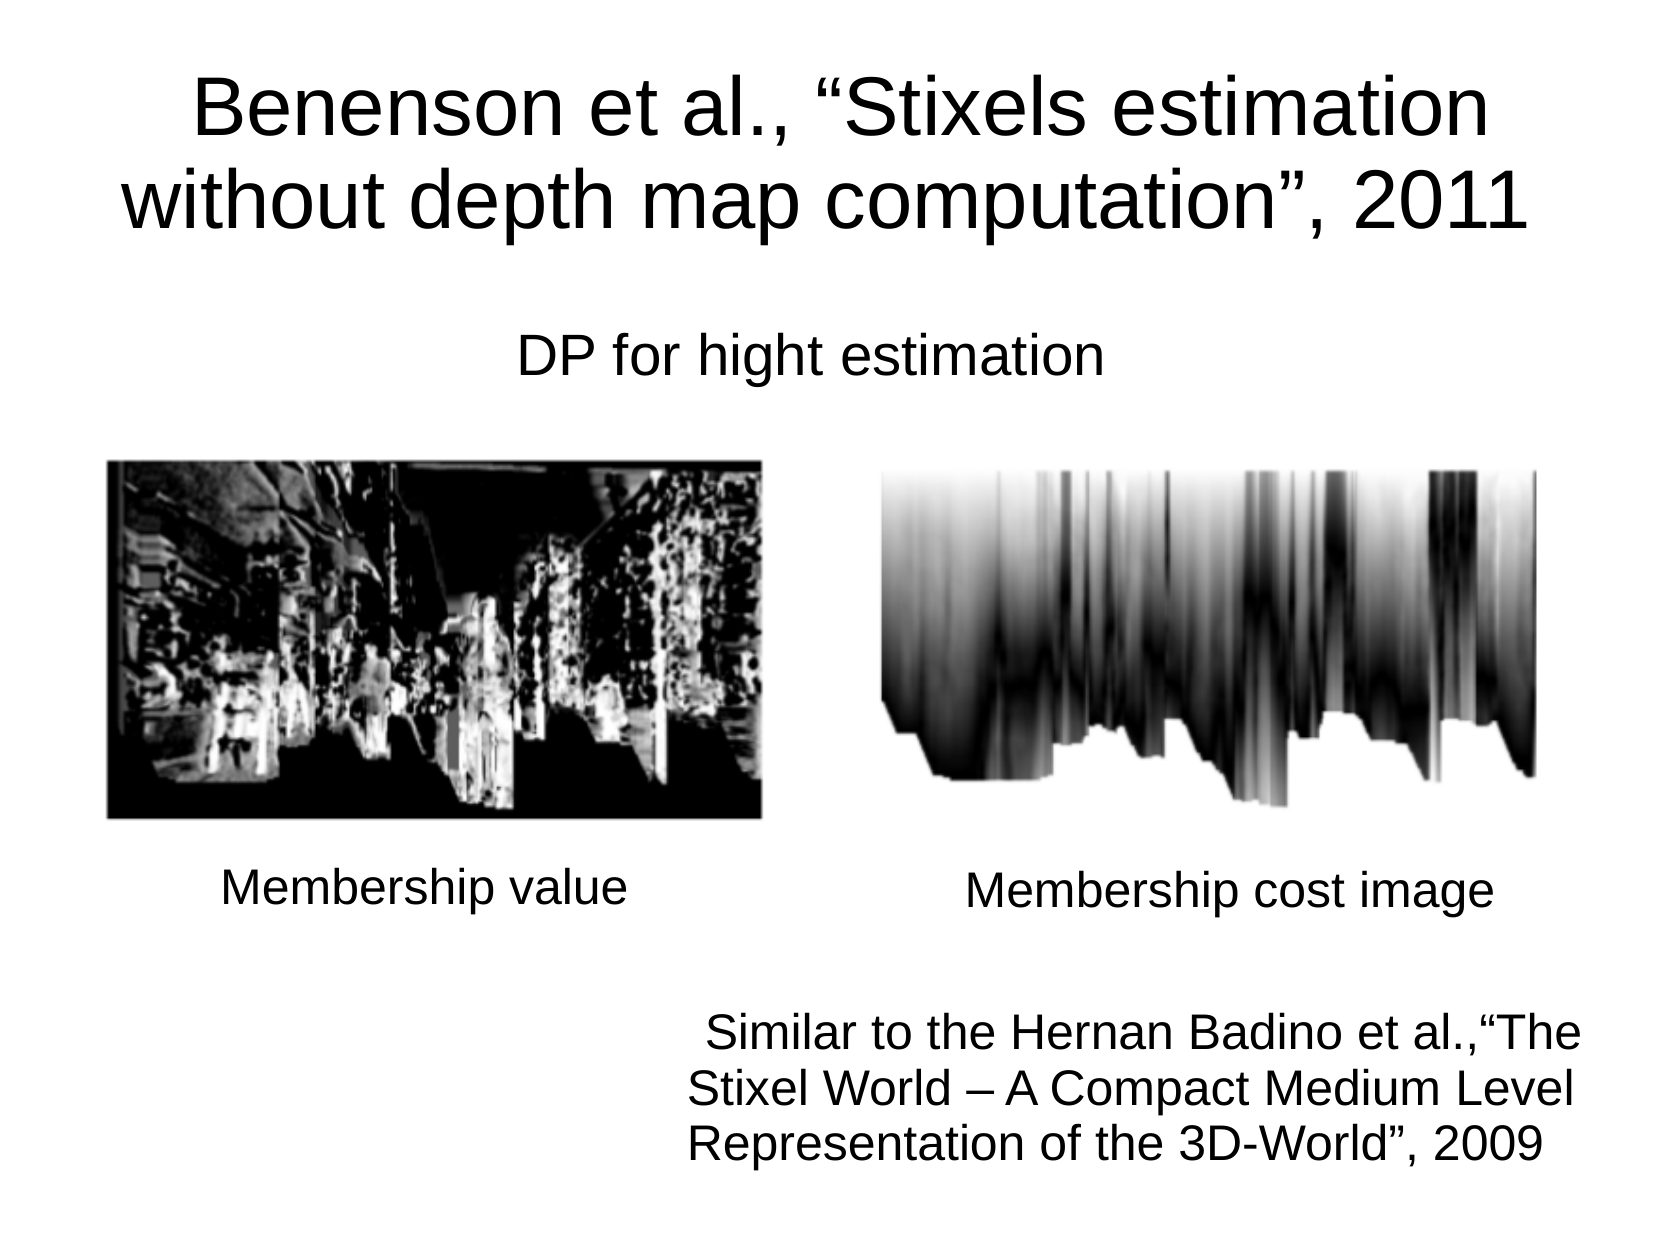

# Benenson et al., “Stixels estimation without depth map computation”, 2011
DP for hight estimation
Membership value
Membership cost image
Similar to the Hernan Badino et al.,“The Stixel World – A Compact Medium Level Representation of the 3D-World”, 2009